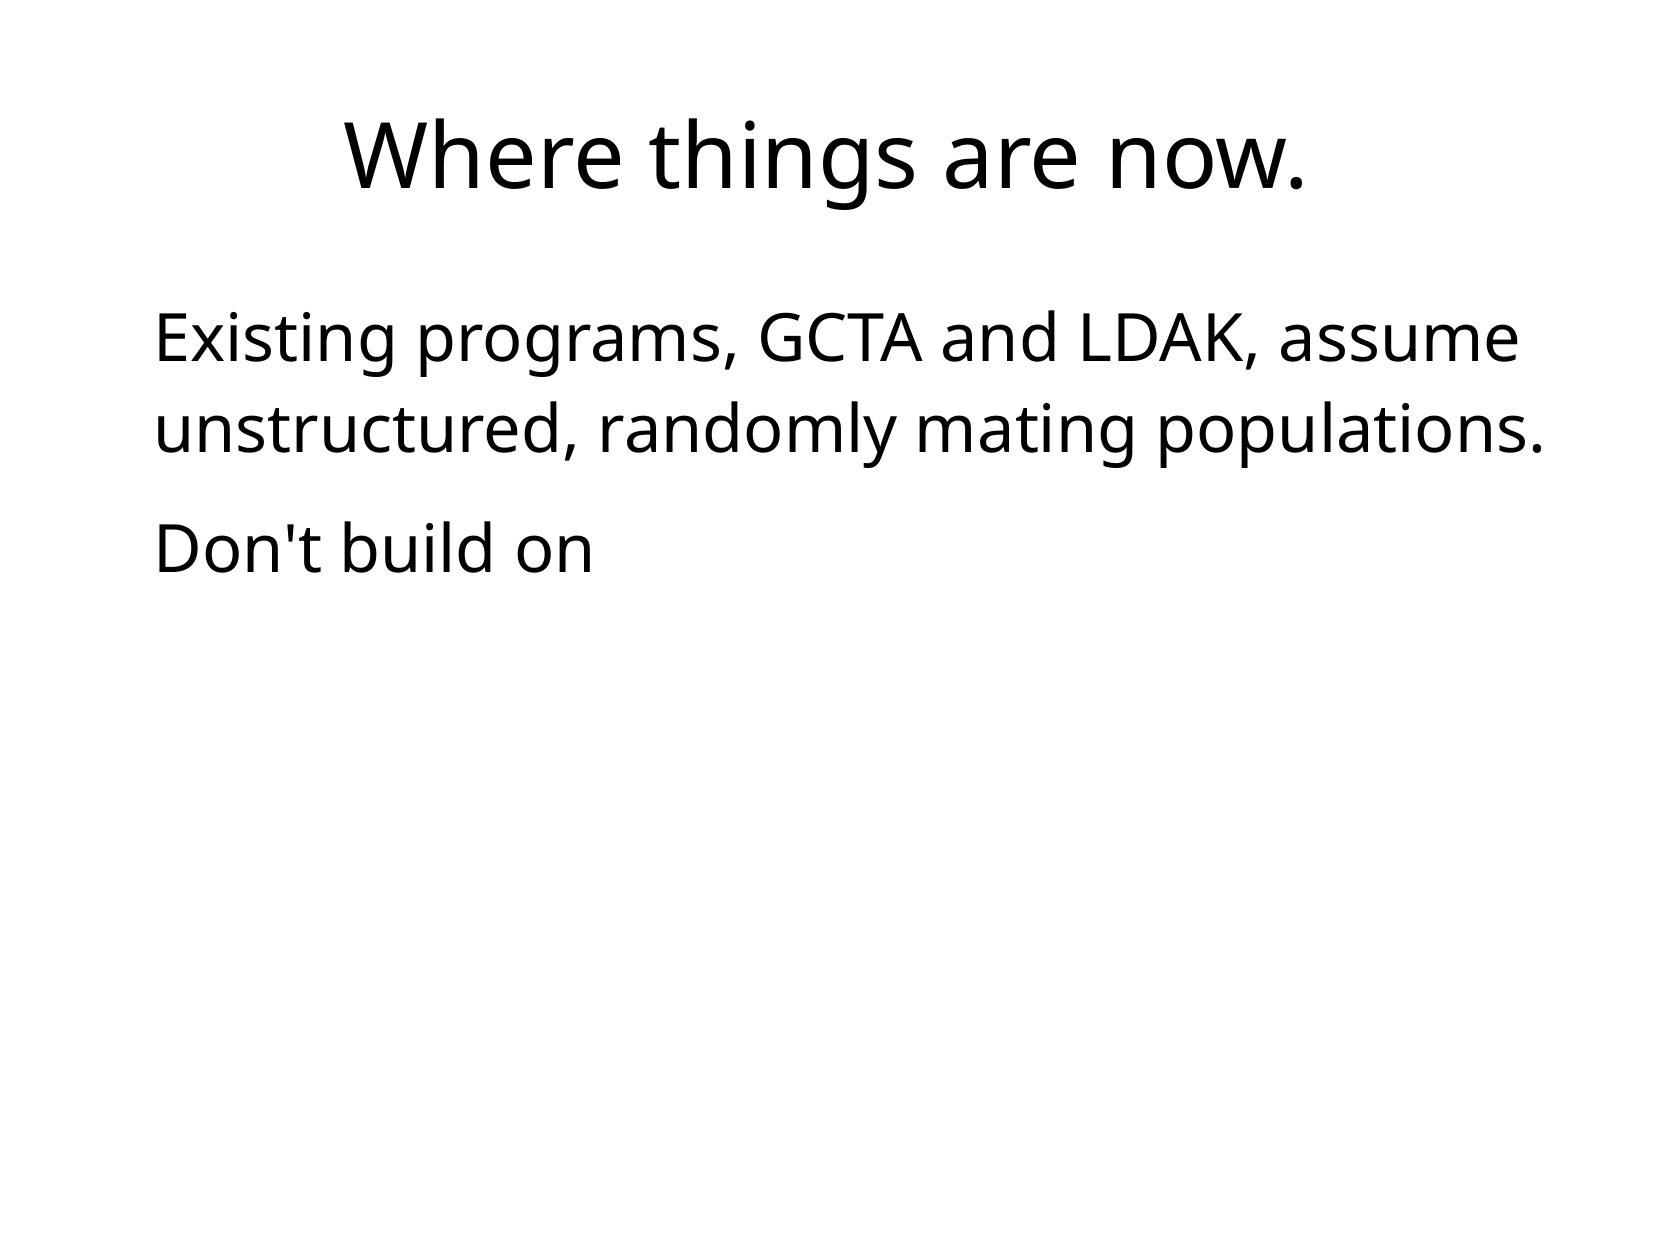

# Where things are now.
Existing programs, GCTA and LDAK, assume unstructured, randomly mating populations.
Don't build on